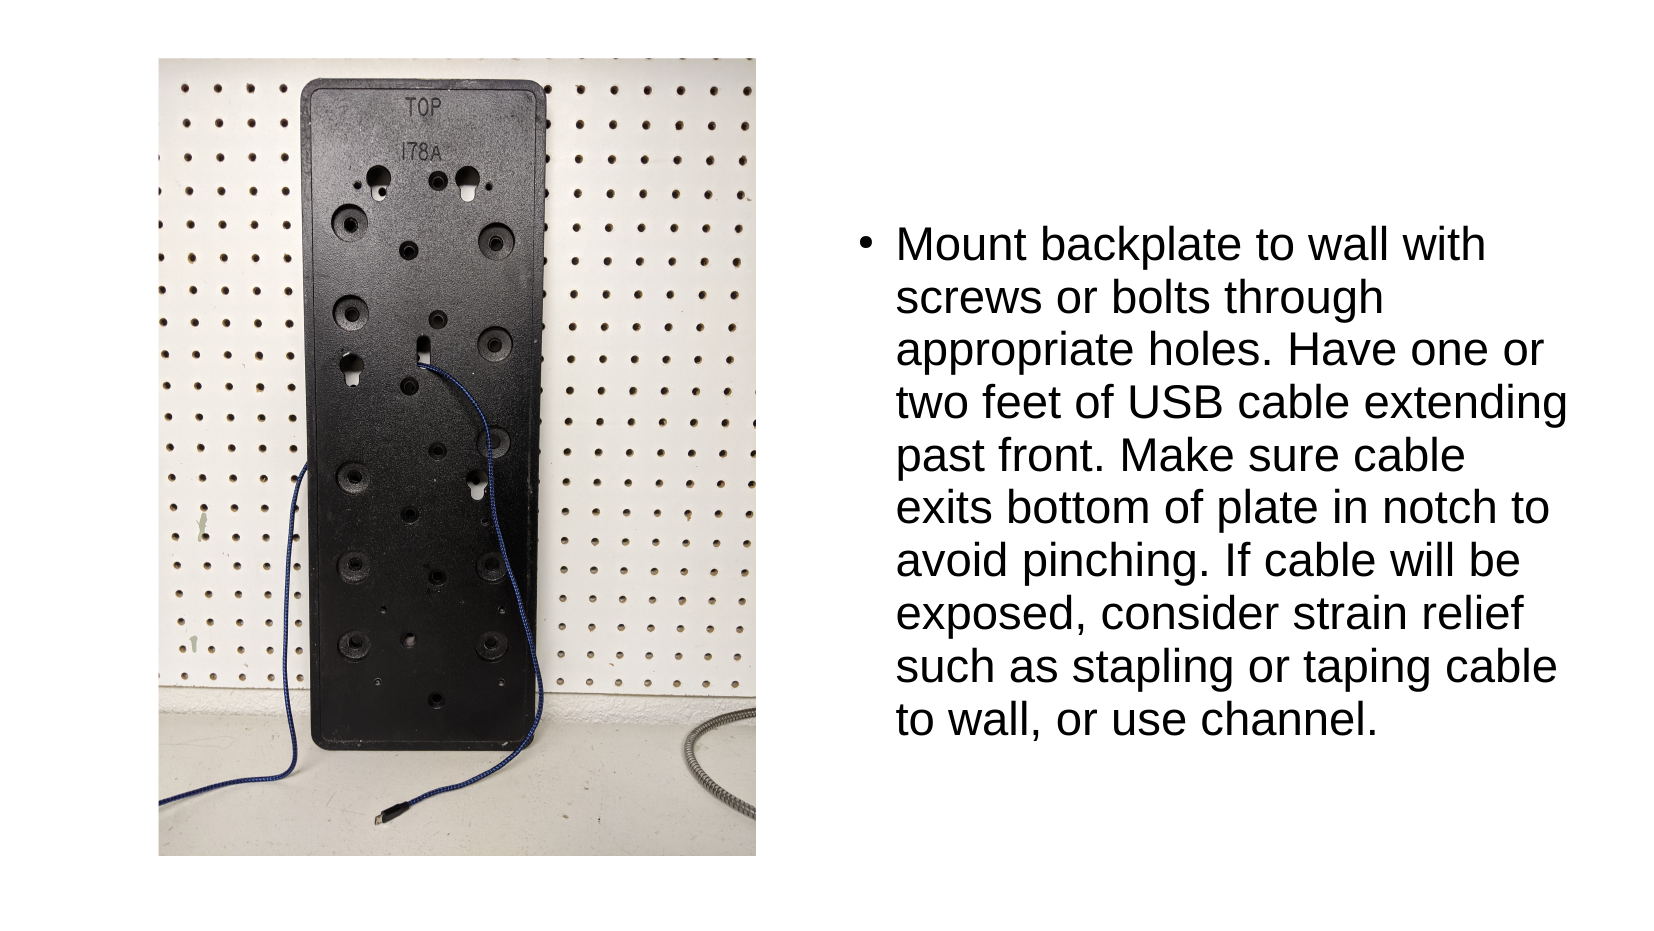

#
Mount backplate to wall with screws or bolts through appropriate holes. Have one or two feet of USB cable extending past front. Make sure cable exits bottom of plate in notch to avoid pinching. If cable will be exposed, consider strain relief such as stapling or taping cable to wall, or use channel.